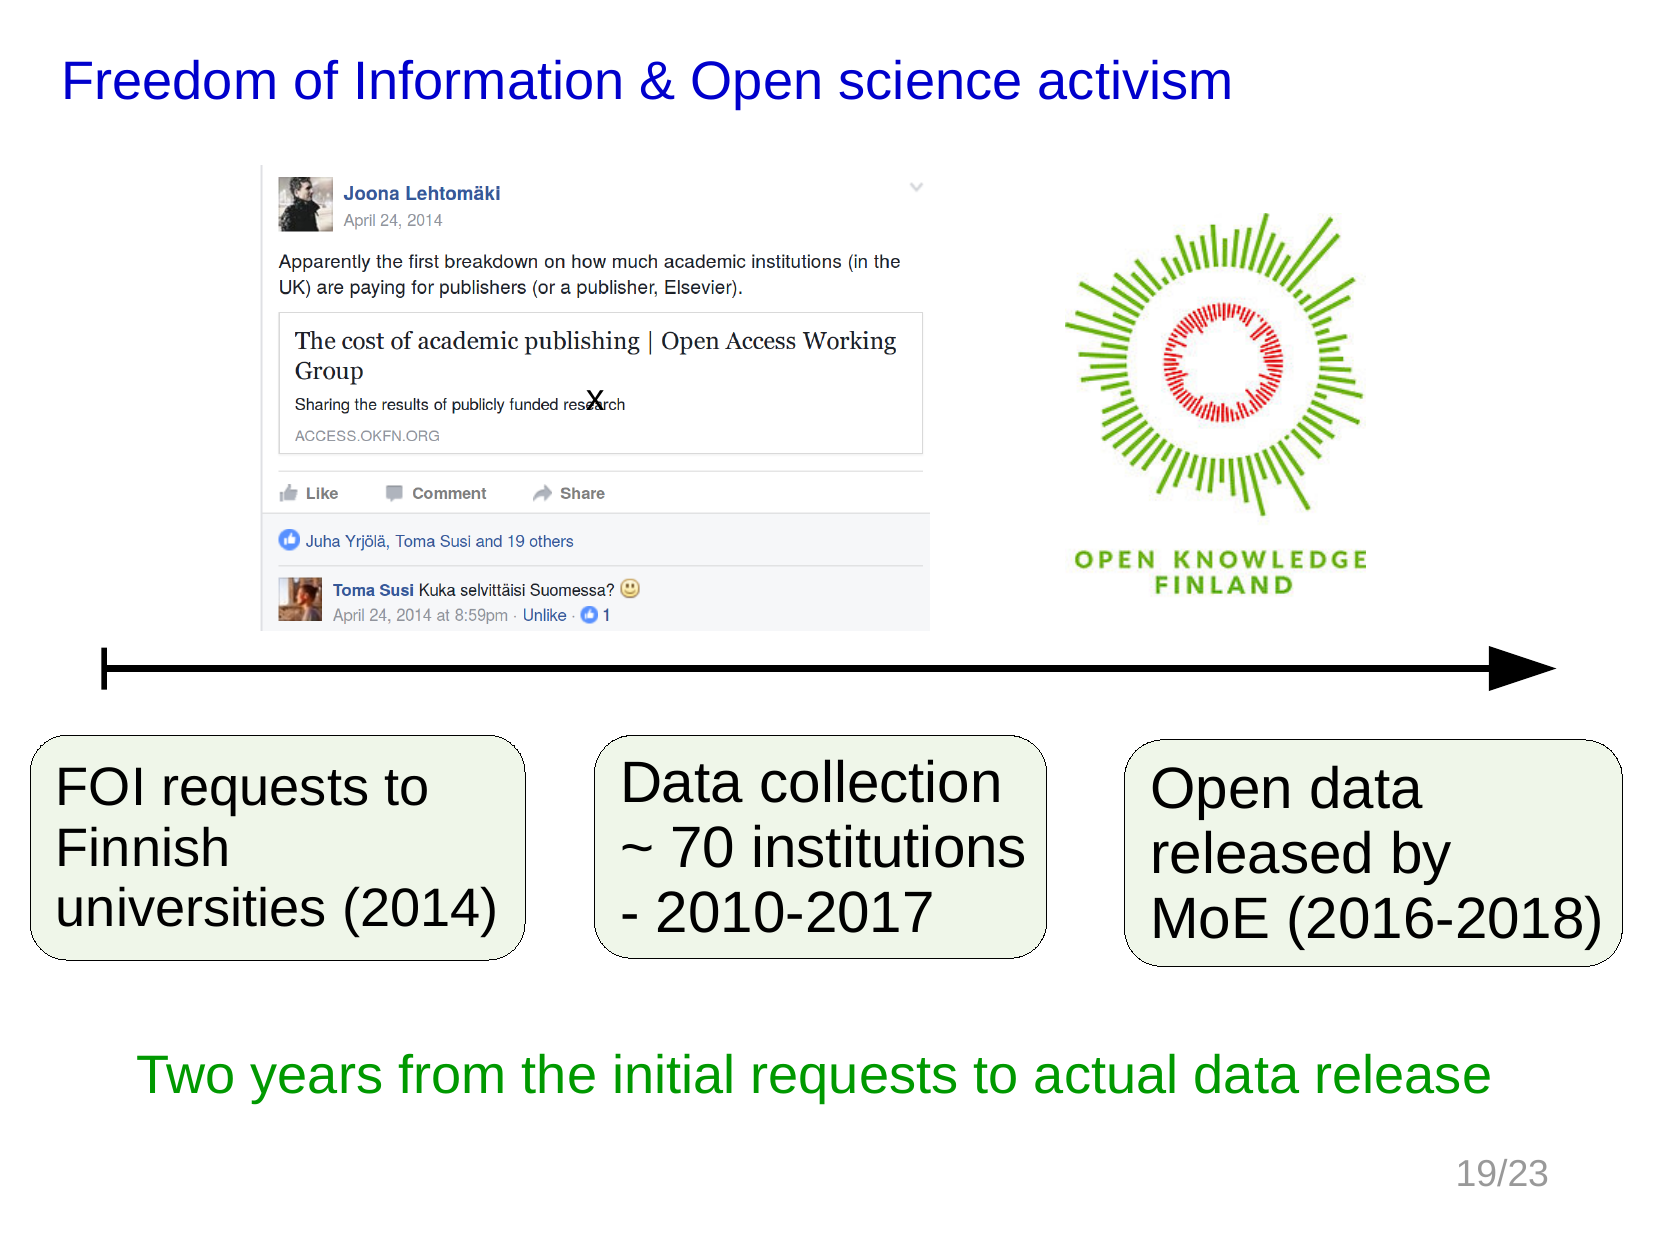

Freedom of Information & Open science activism
x
FOI requests to
Finnish
universities (2014)
Data collection
~ 70 institutions
- 2010-2017
Open data
released by
MoE (2016-2018)
# Two years from the initial requests to actual data release